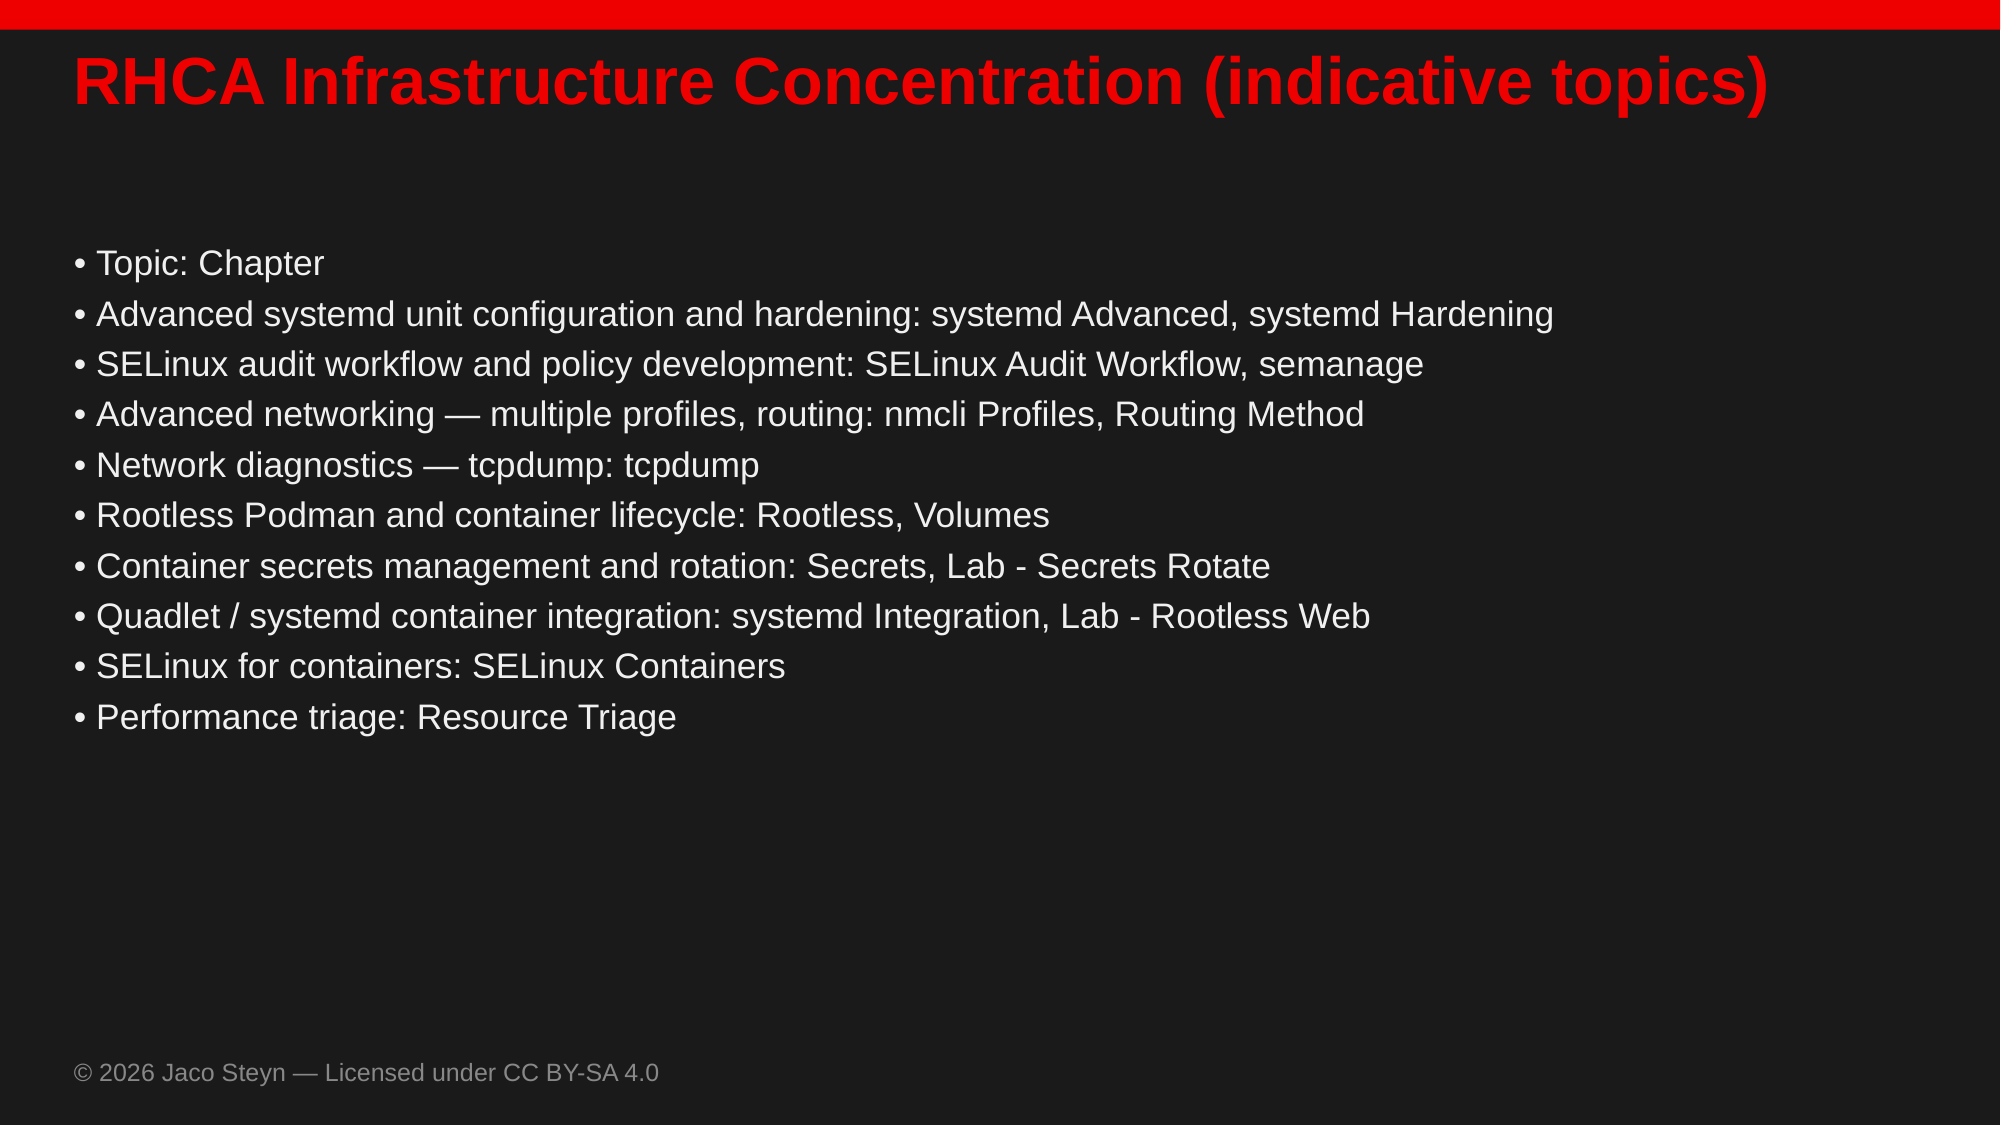

RHCA Infrastructure Concentration (indicative topics)
• Topic: Chapter
• Advanced systemd unit configuration and hardening: systemd Advanced, systemd Hardening
• SELinux audit workflow and policy development: SELinux Audit Workflow, semanage
• Advanced networking — multiple profiles, routing: nmcli Profiles, Routing Method
• Network diagnostics — tcpdump: tcpdump
• Rootless Podman and container lifecycle: Rootless, Volumes
• Container secrets management and rotation: Secrets, Lab - Secrets Rotate
• Quadlet / systemd container integration: systemd Integration, Lab - Rootless Web
• SELinux for containers: SELinux Containers
• Performance triage: Resource Triage
© 2026 Jaco Steyn — Licensed under CC BY-SA 4.0